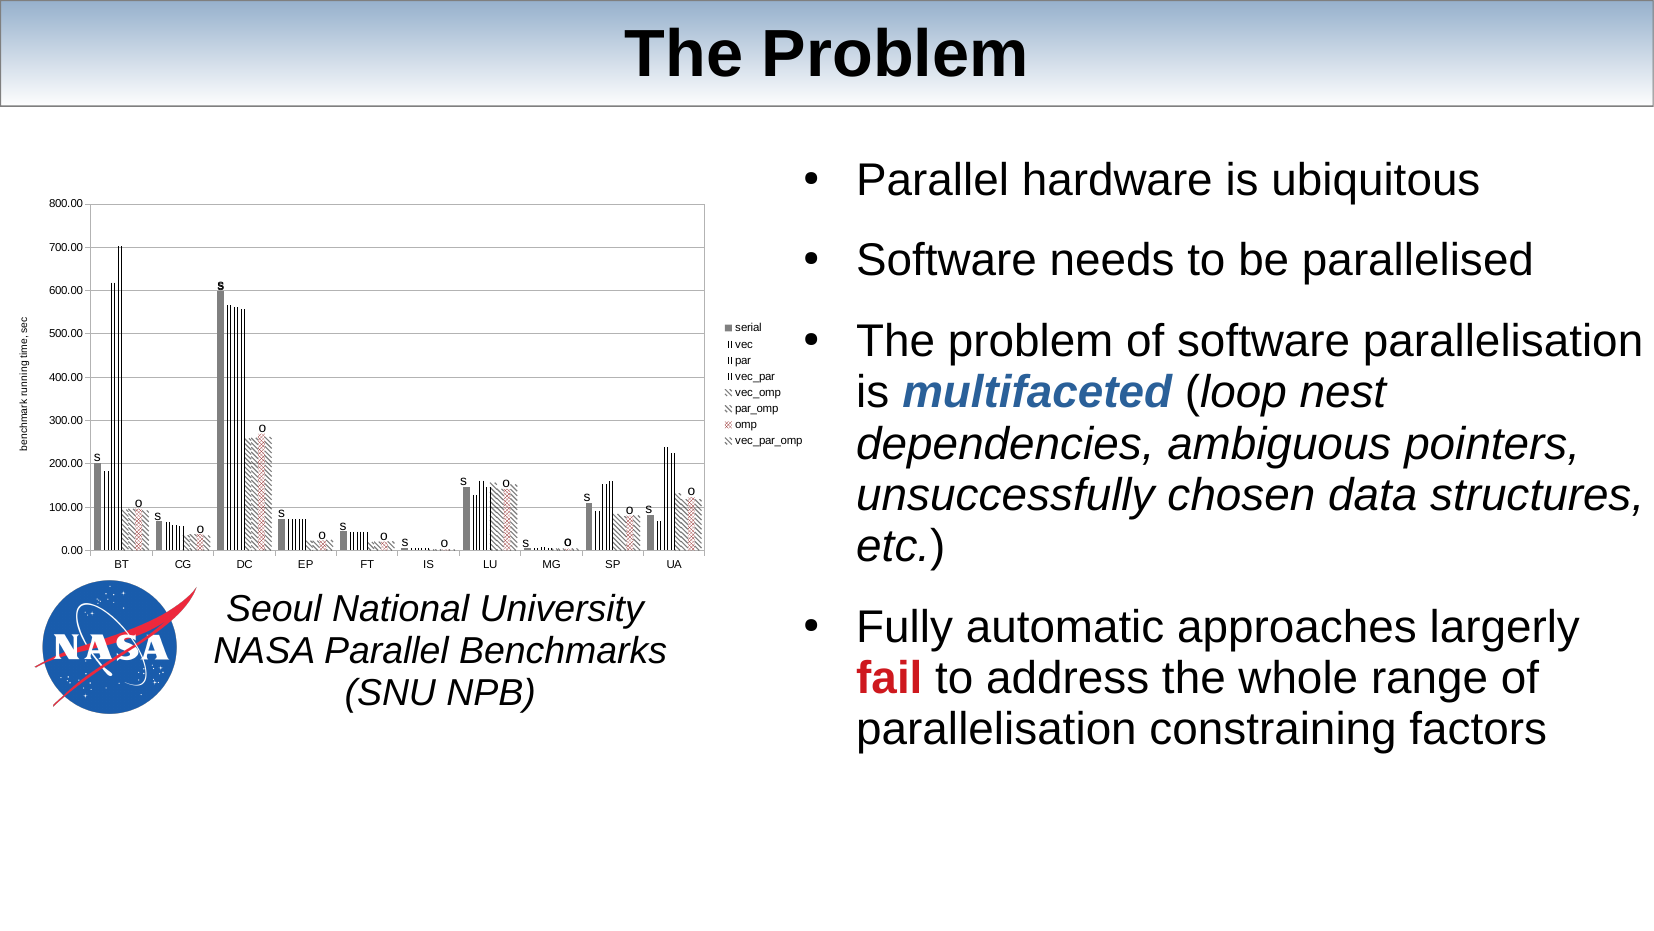

# The Problem
Parallel hardware is ubiquitous
Software needs to be parallelised
The problem of software parallelisation is multifaceted (loop nest dependencies, ambiguous pointers, unsuccessfully chosen data structures, etc.)
Fully automatic approaches largerly fail to address the whole range of parallelisation constraining factors
Seoul National University
NASA Parallel Benchmarks (SNU NPB)